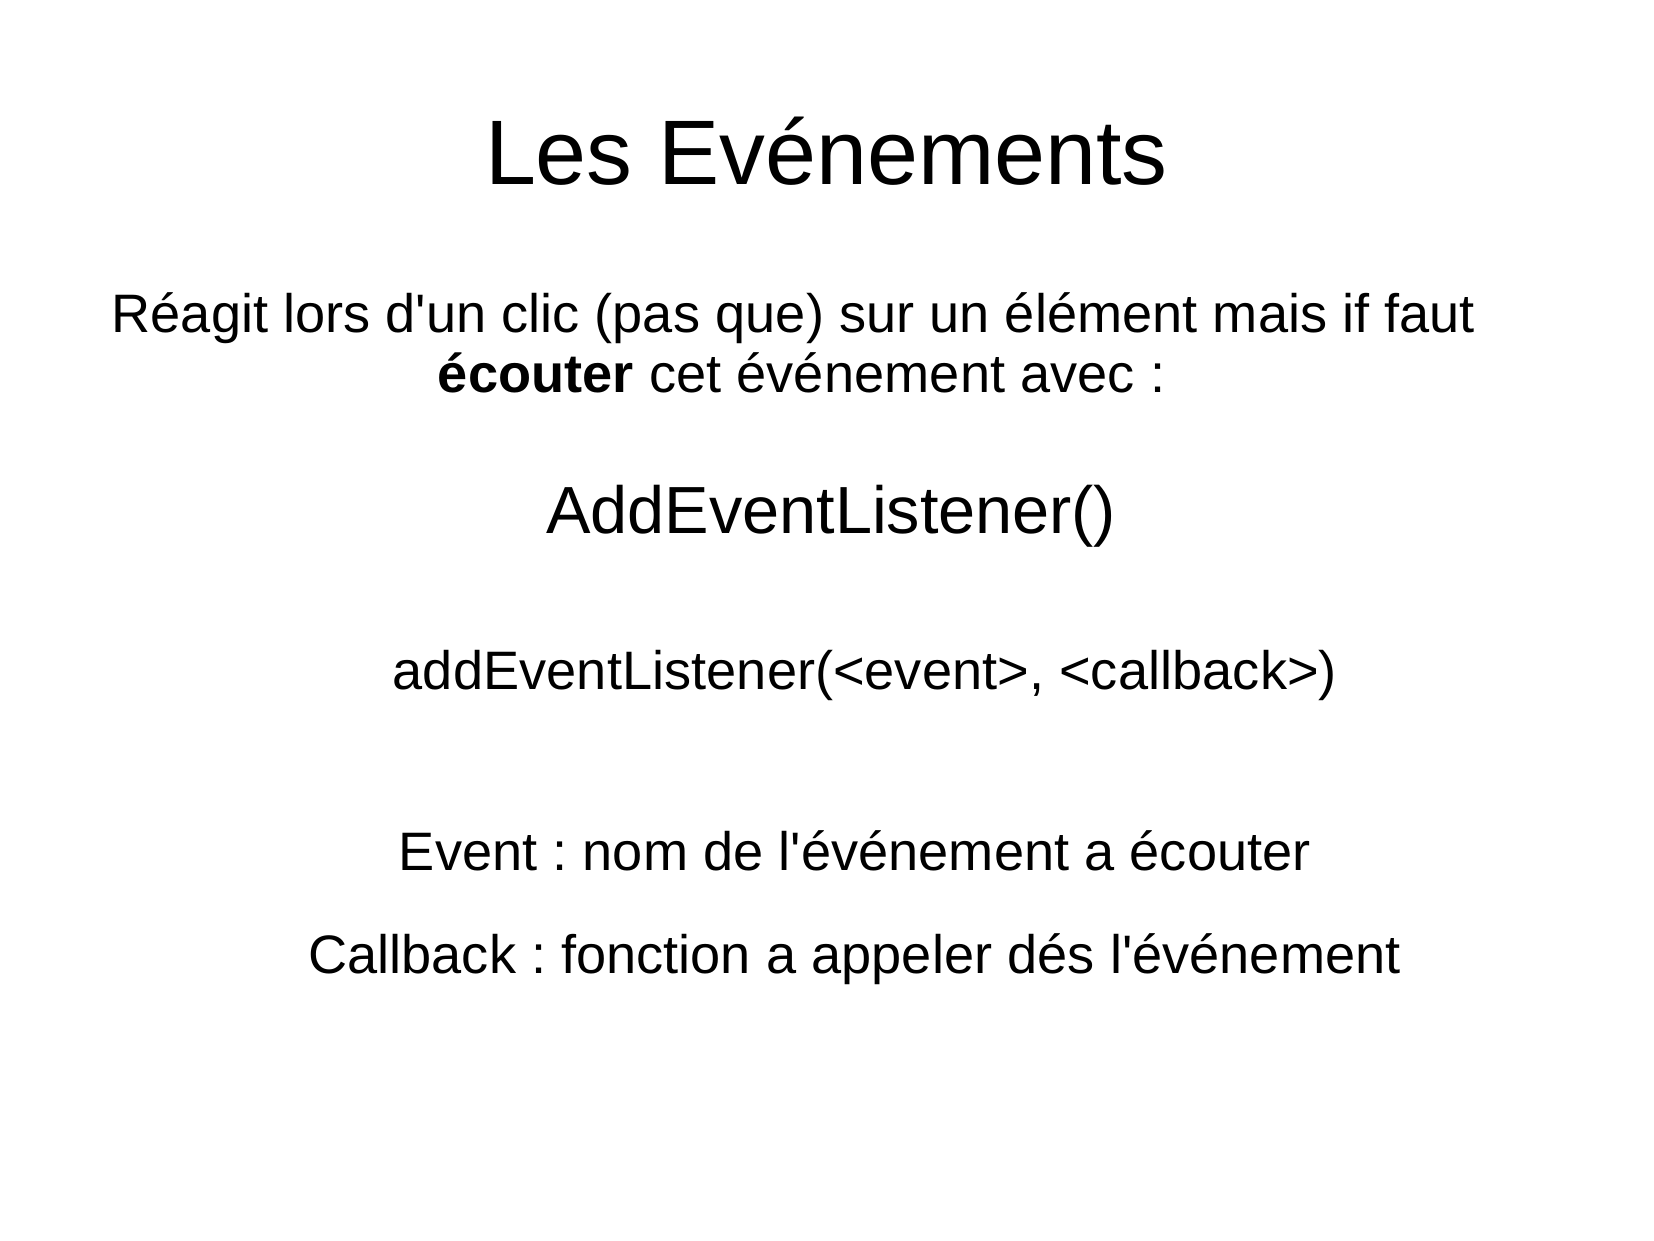

# Les Evénements
Réagit lors d'un clic (pas que) sur un élément mais if faut
écouter cet événement avec :
AddEventListener()
addEventListener(<event>, <callback>)
Event : nom de l'événement a écouter
Callback : fonction a appeler dés l'événement